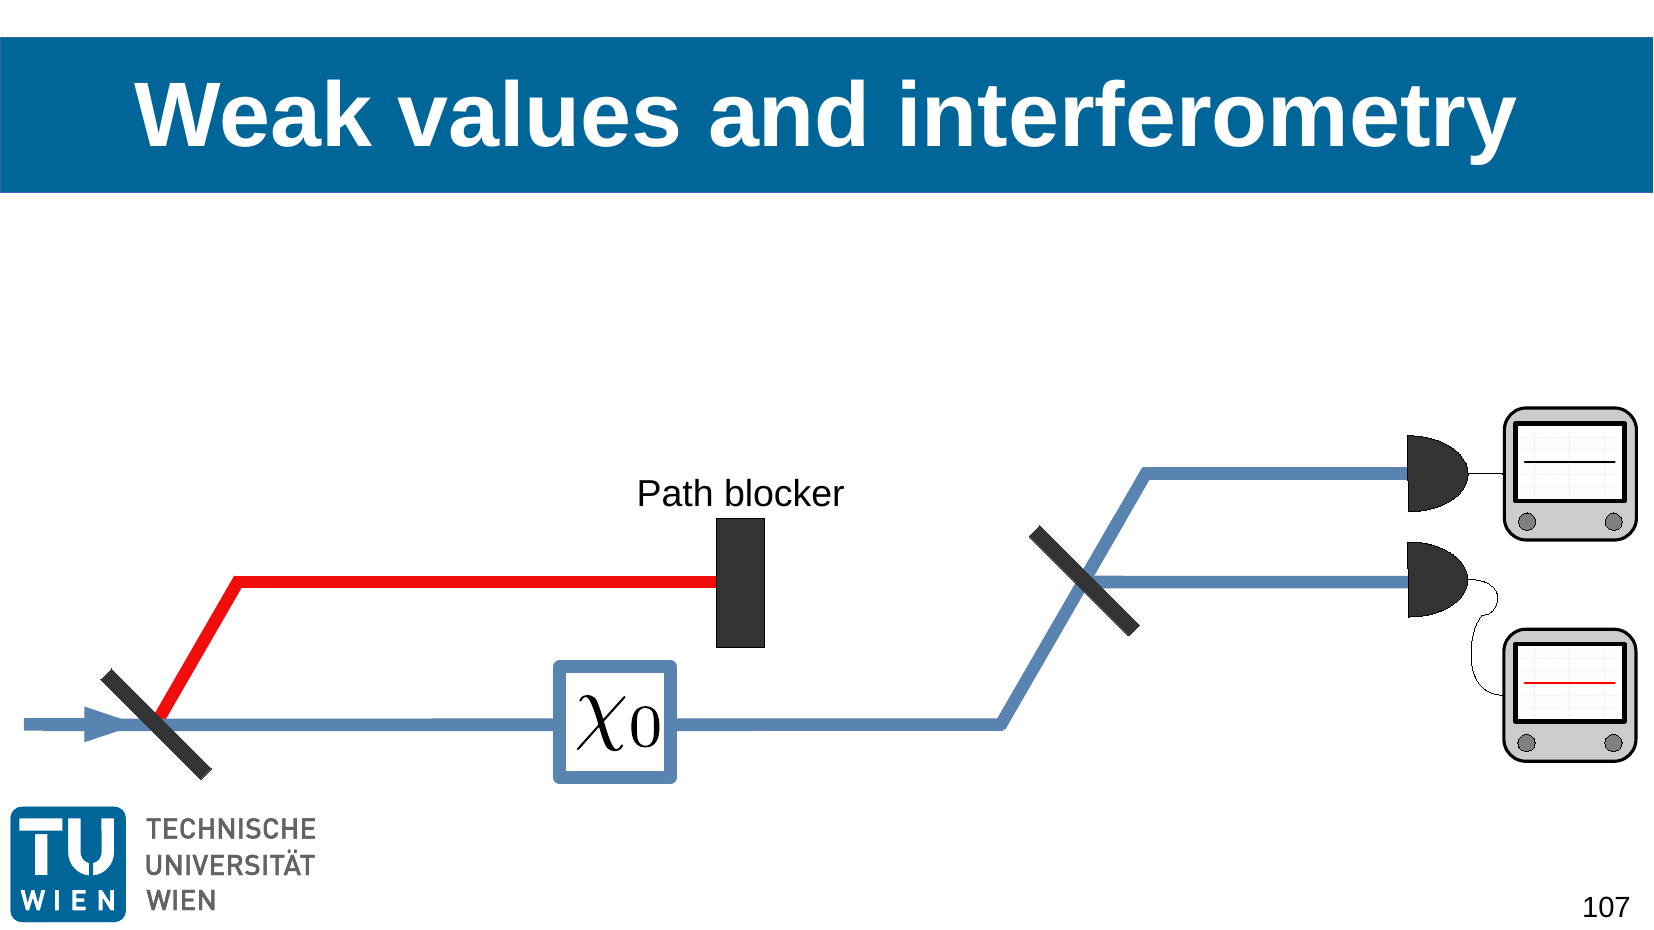

# Weak values and interferometry
Path blocker